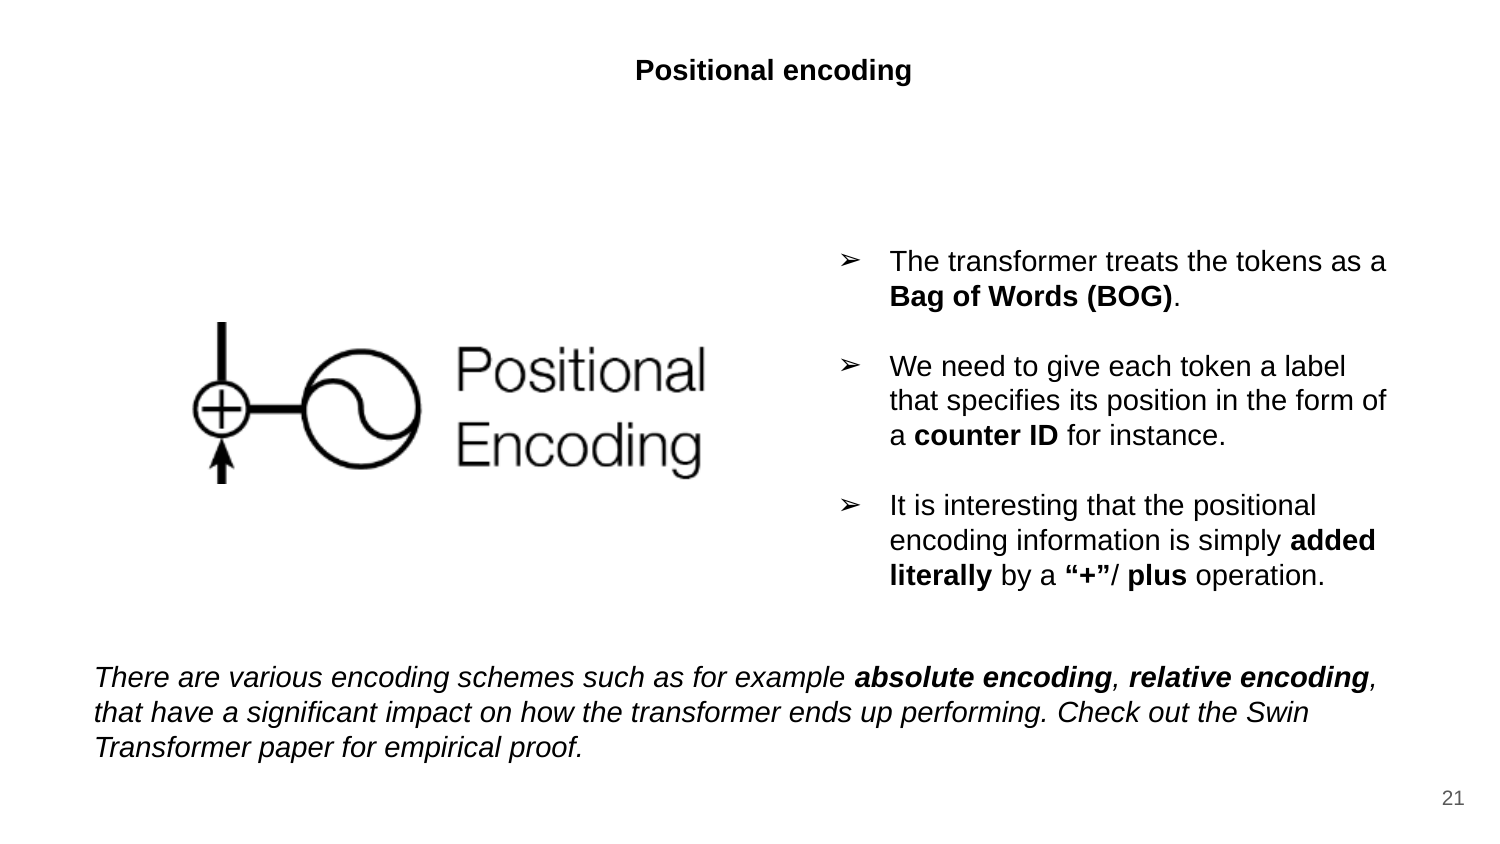

Positional encoding
The transformer treats the tokens as a Bag of Words (BOG).
We need to give each token a label that specifies its position in the form of a counter ID for instance.
It is interesting that the positional encoding information is simply added literally by a “+”/ plus operation.
There are various encoding schemes such as for example absolute encoding, relative encoding, that have a significant impact on how the transformer ends up performing. Check out the Swin Transformer paper for empirical proof.